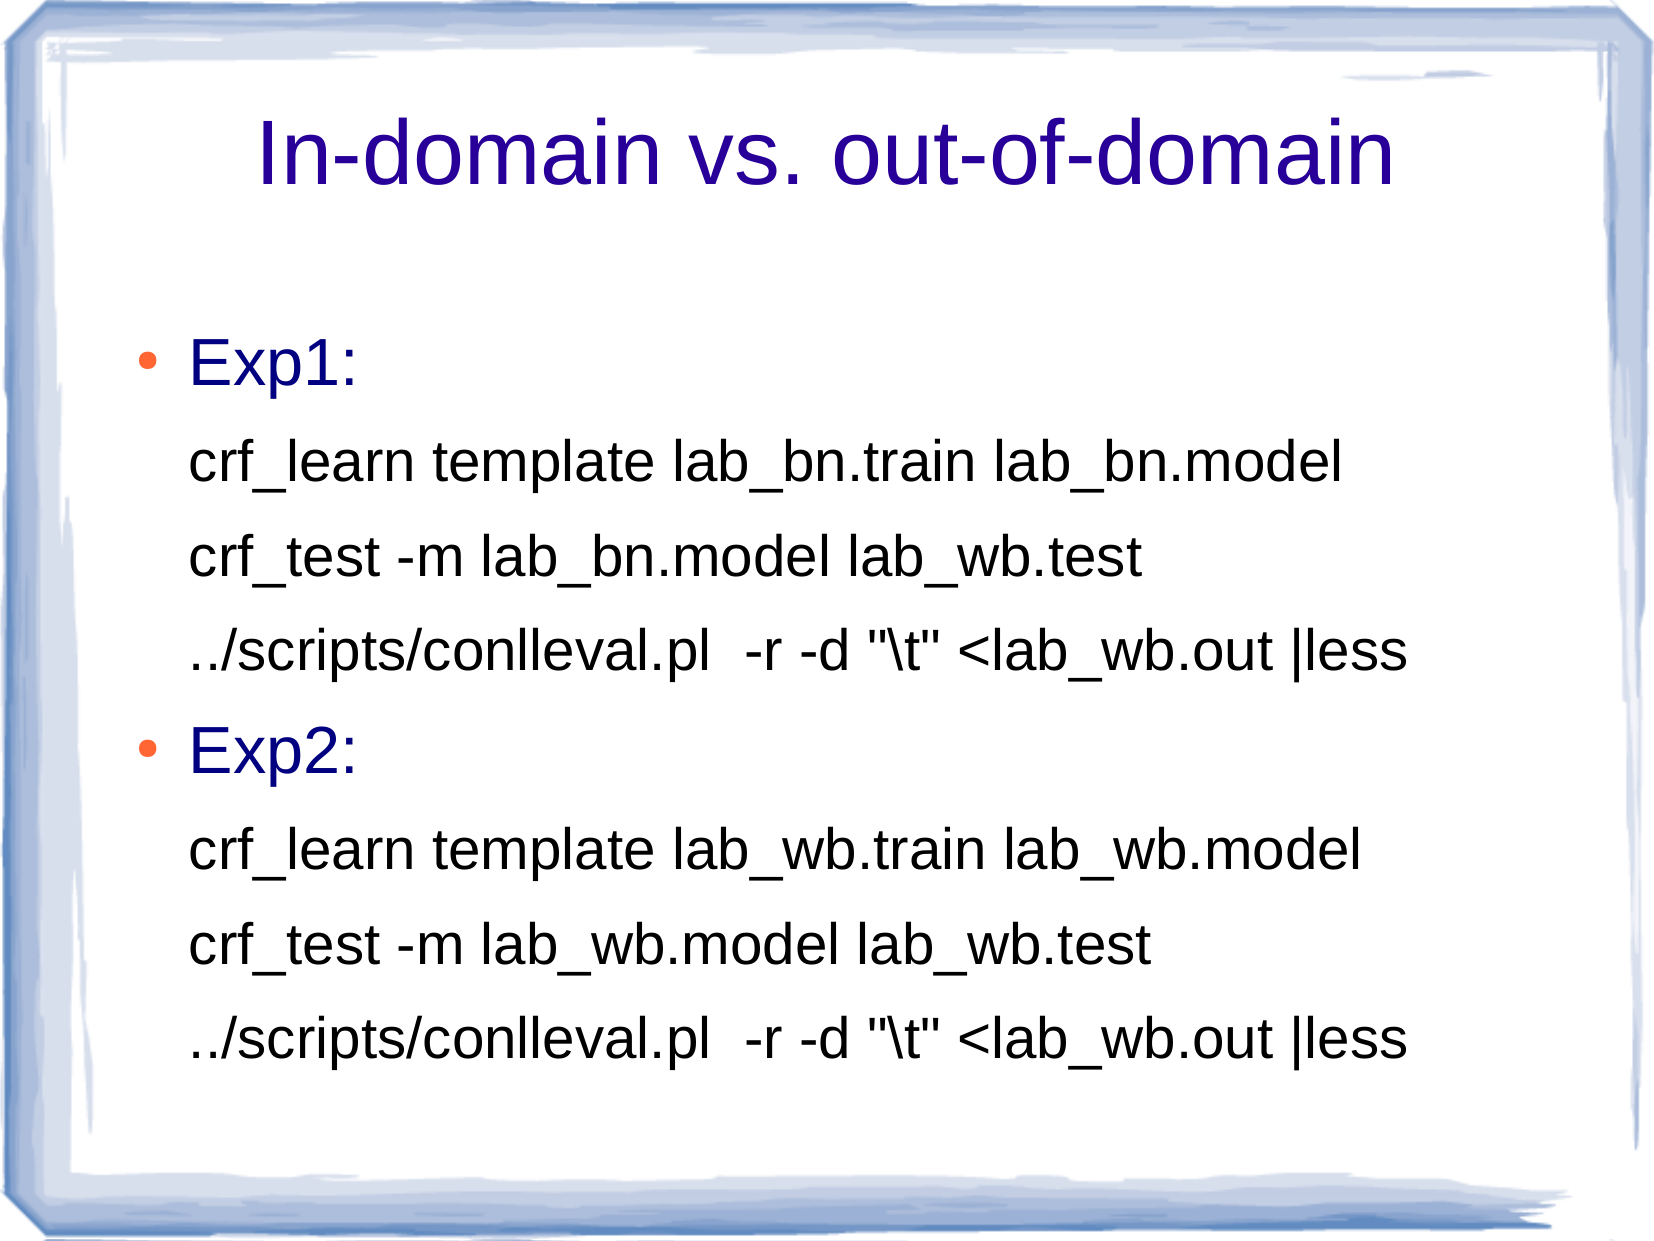

# In-domain vs. out-of-domain
Exp1:
crf_learn template lab_bn.train lab_bn.model
crf_test -m lab_bn.model lab_wb.test
../scripts/conlleval.pl -r -d "\t" <lab_wb.out |less
Exp2:
crf_learn template lab_wb.train lab_wb.model
crf_test -m lab_wb.model lab_wb.test
../scripts/conlleval.pl -r -d "\t" <lab_wb.out |less